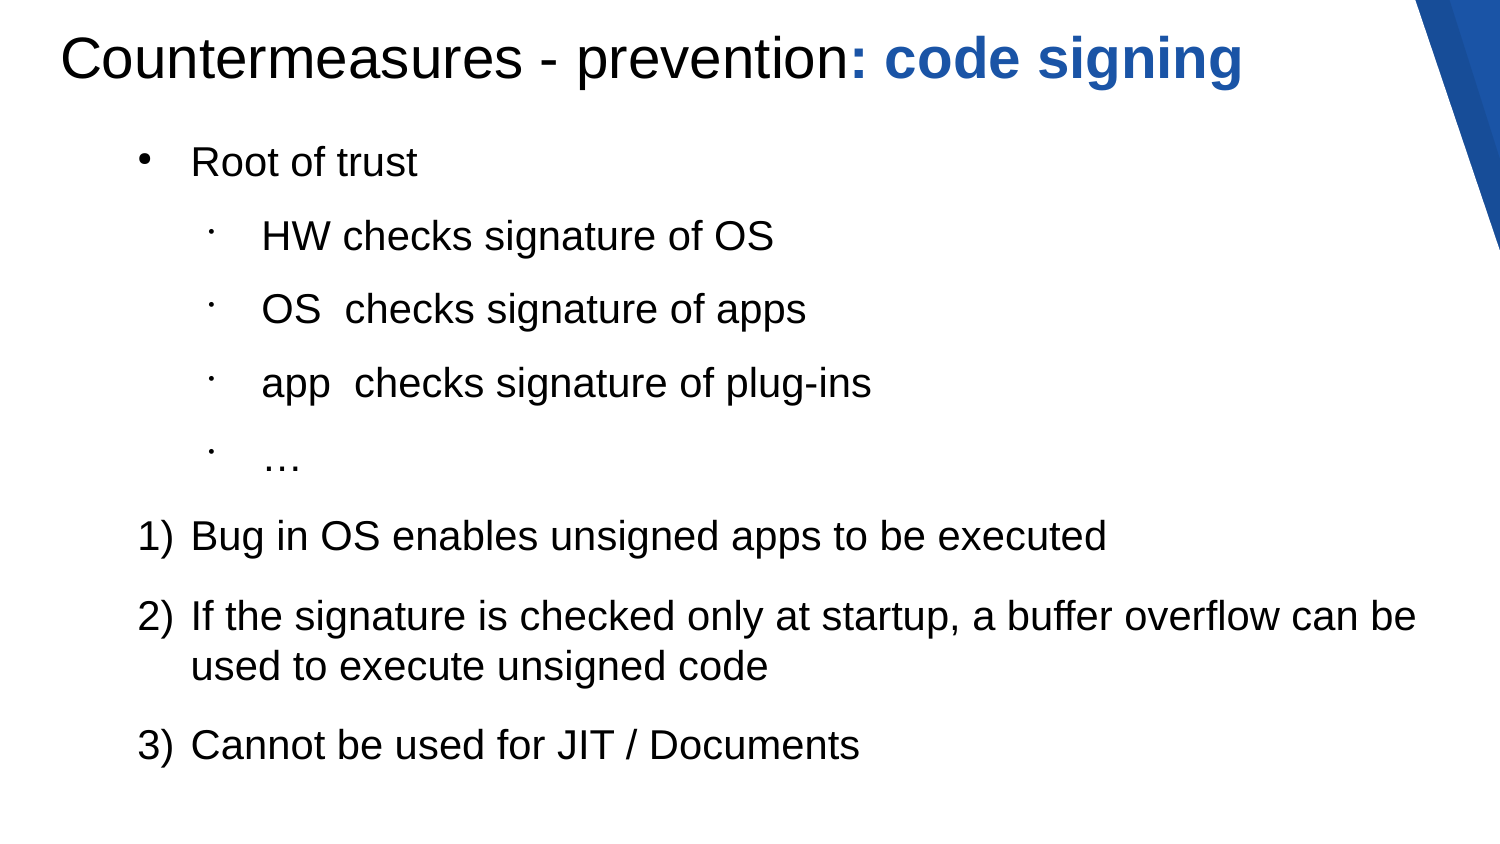

Countermeasures - prevention: code signing
# Root of trust
HW checks signature of OS
OS checks signature of apps
app checks signature of plug-ins
…
Bug in OS enables unsigned apps to be executed
If the signature is checked only at startup, a buffer overflow can be used to execute unsigned code
Cannot be used for JIT / Documents